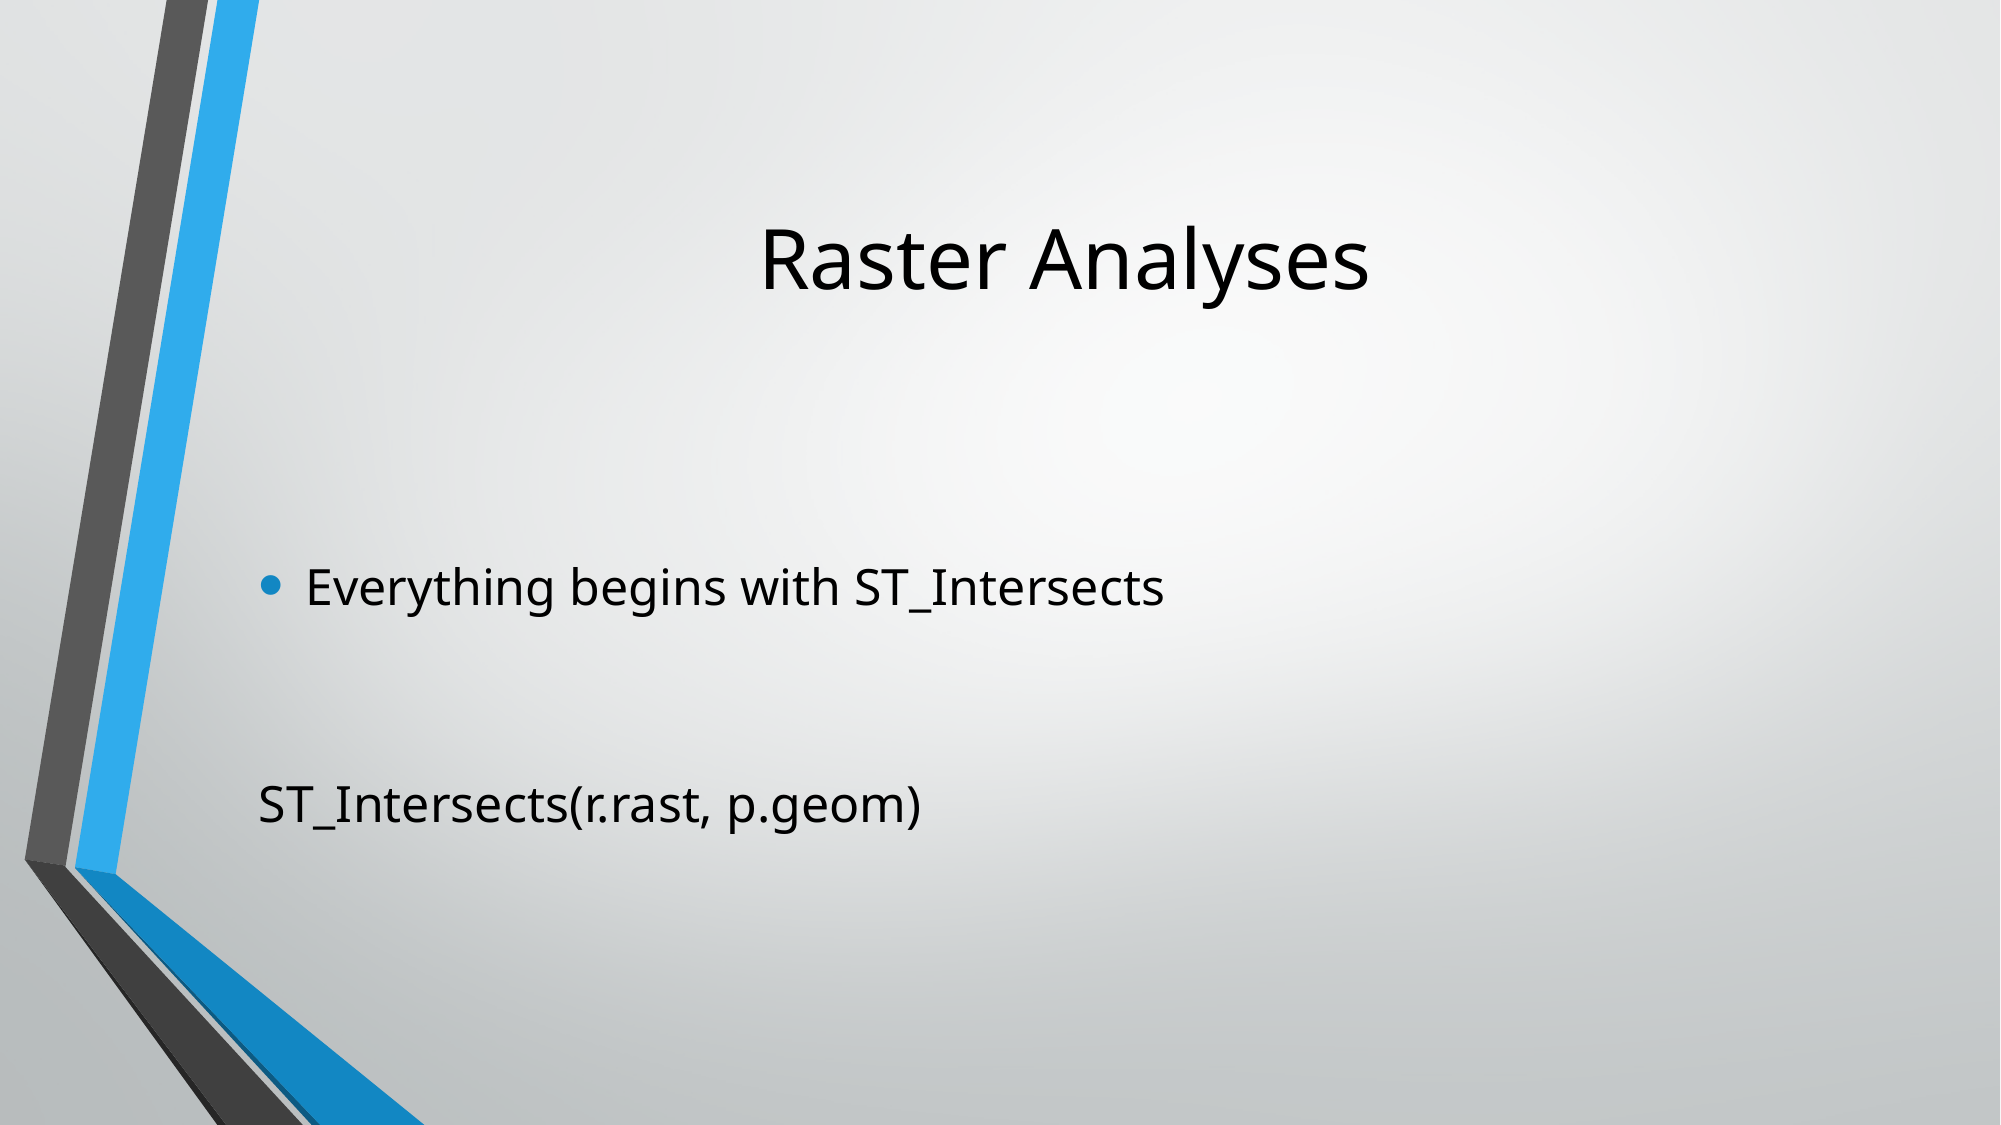

# Raster Analyses
Everything begins with ST_Intersects
ST_Intersects(r.rast, p.geom)